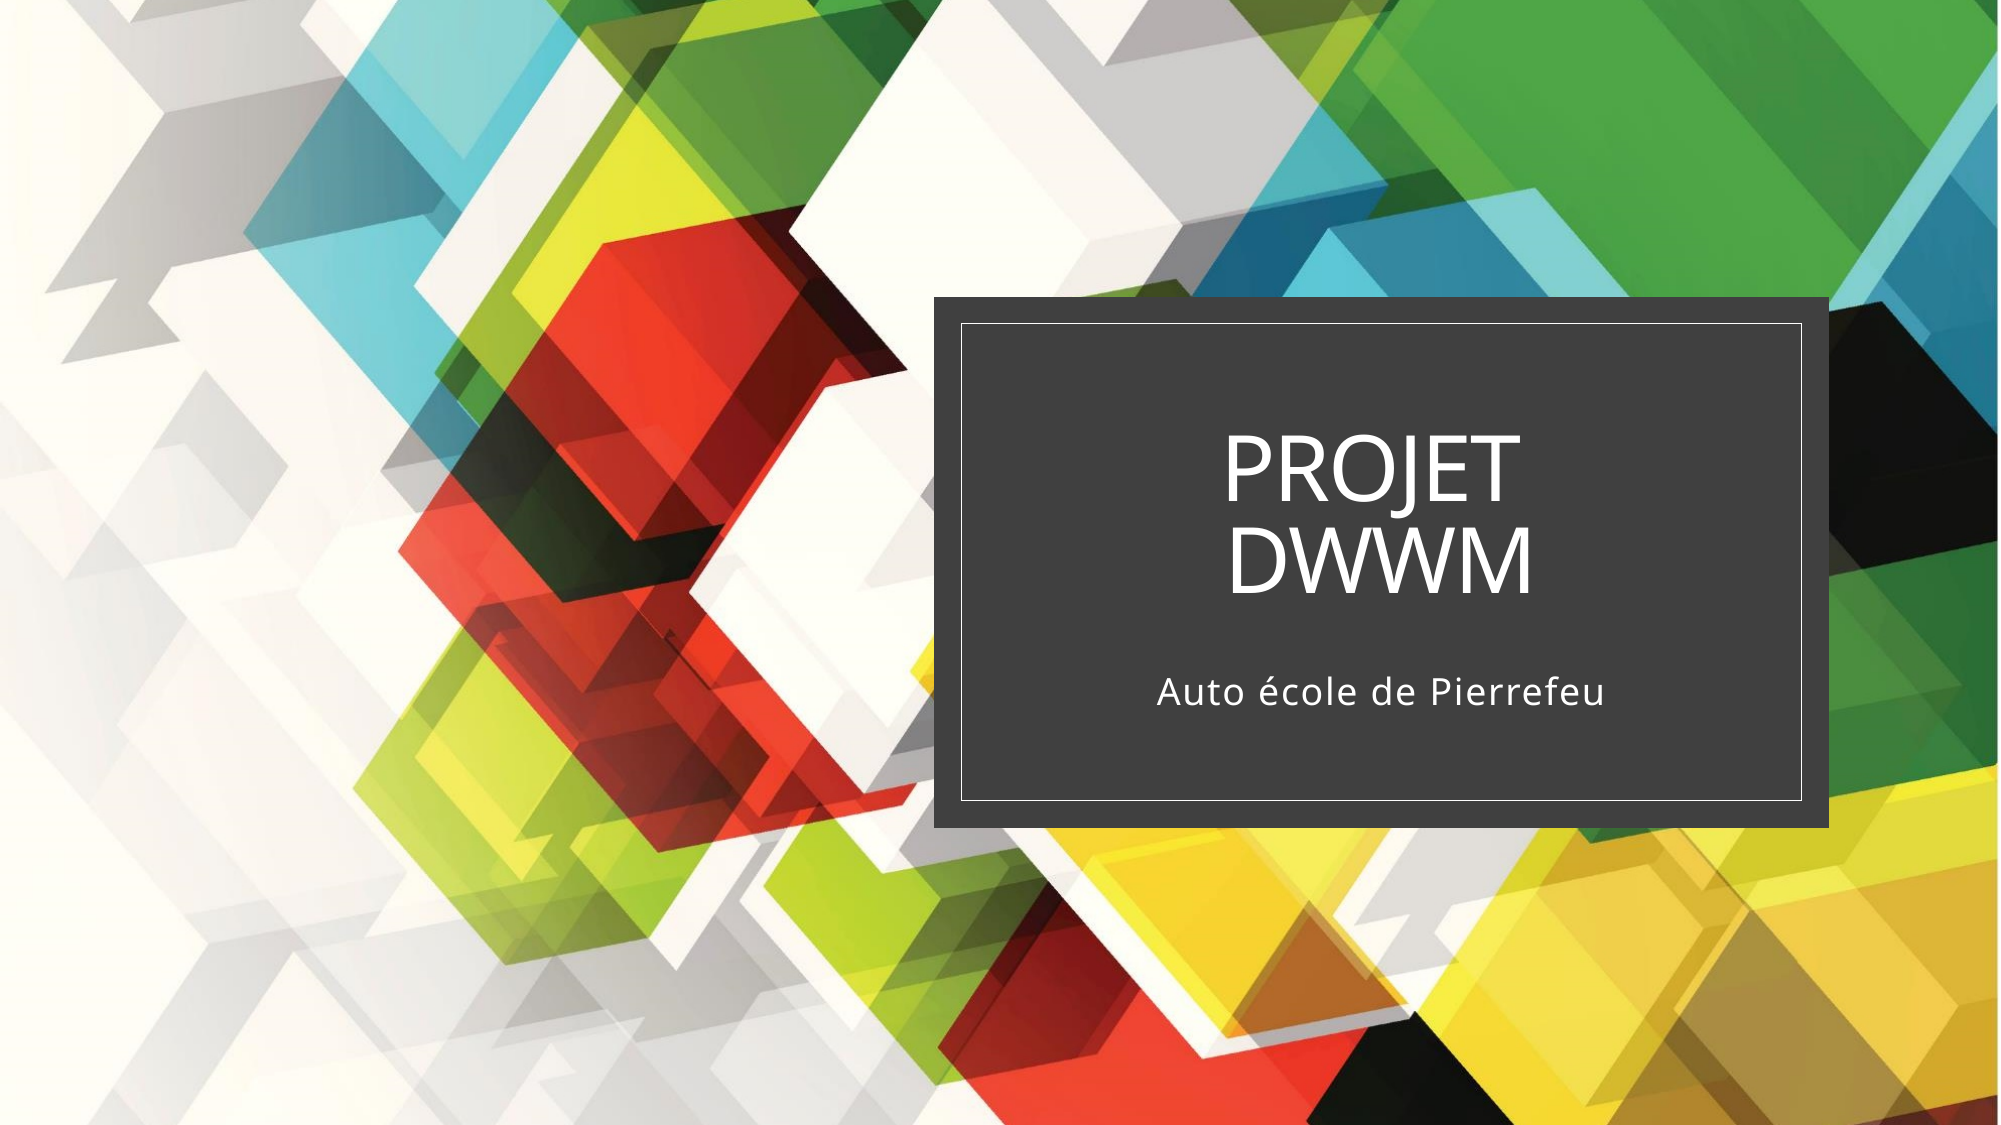

# Projet DWWM
Auto école de Pierrefeu